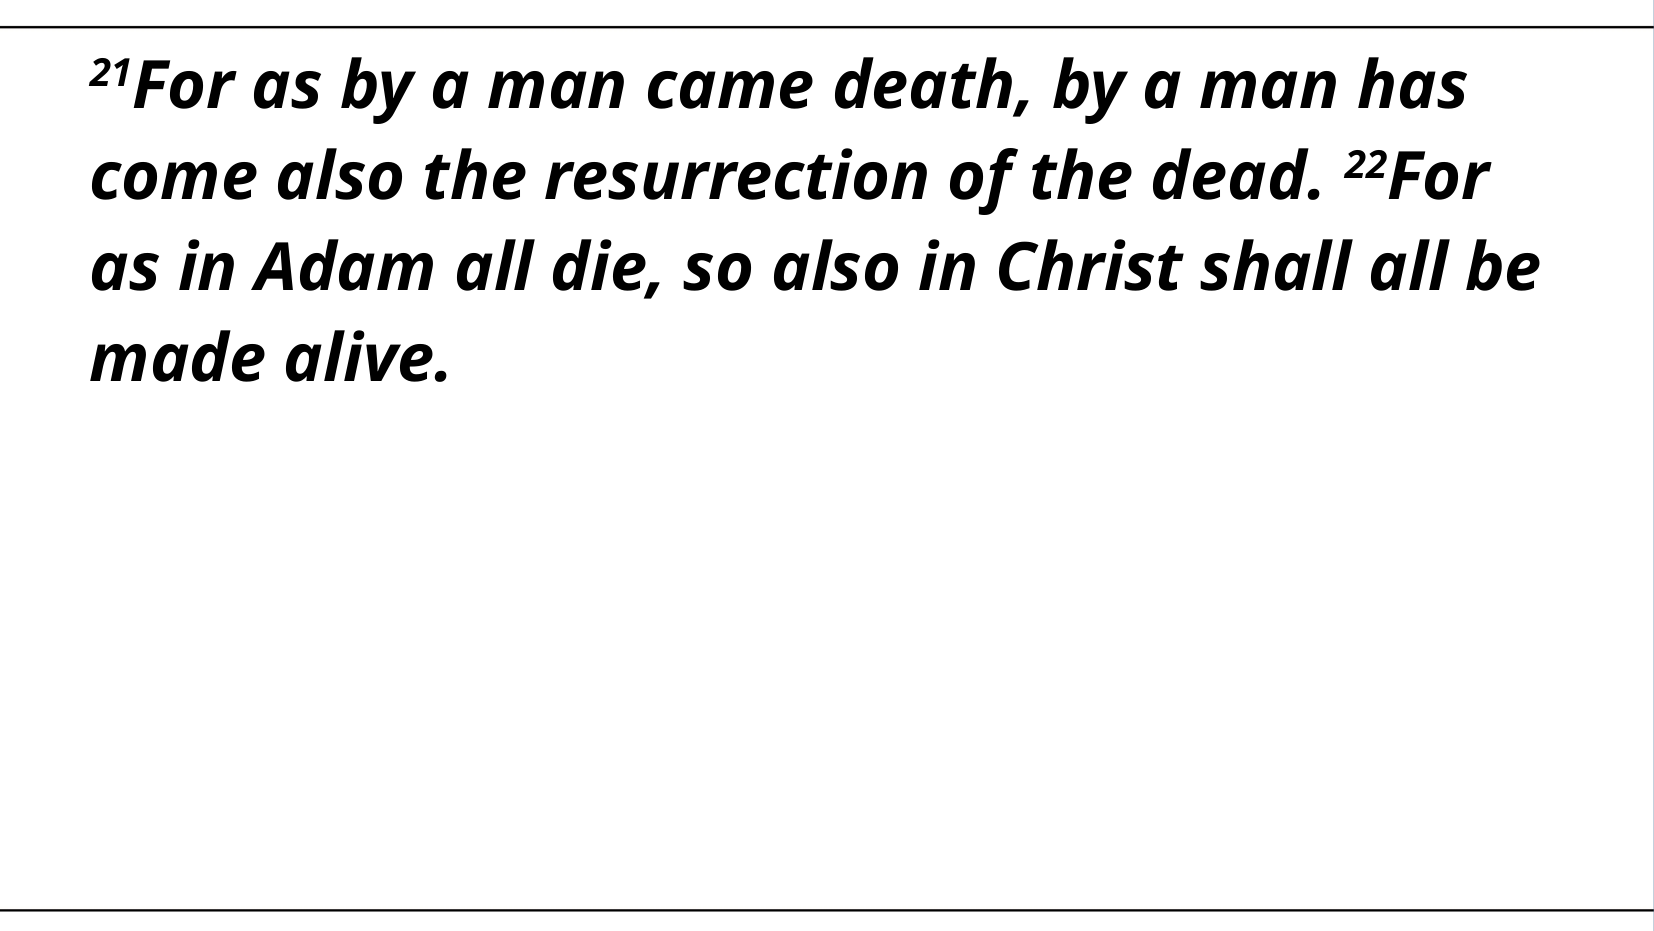

21For as by a man came death, by a man has come also the resurrection of the dead. 22For as in Adam all die, so also in Christ shall all be made alive.